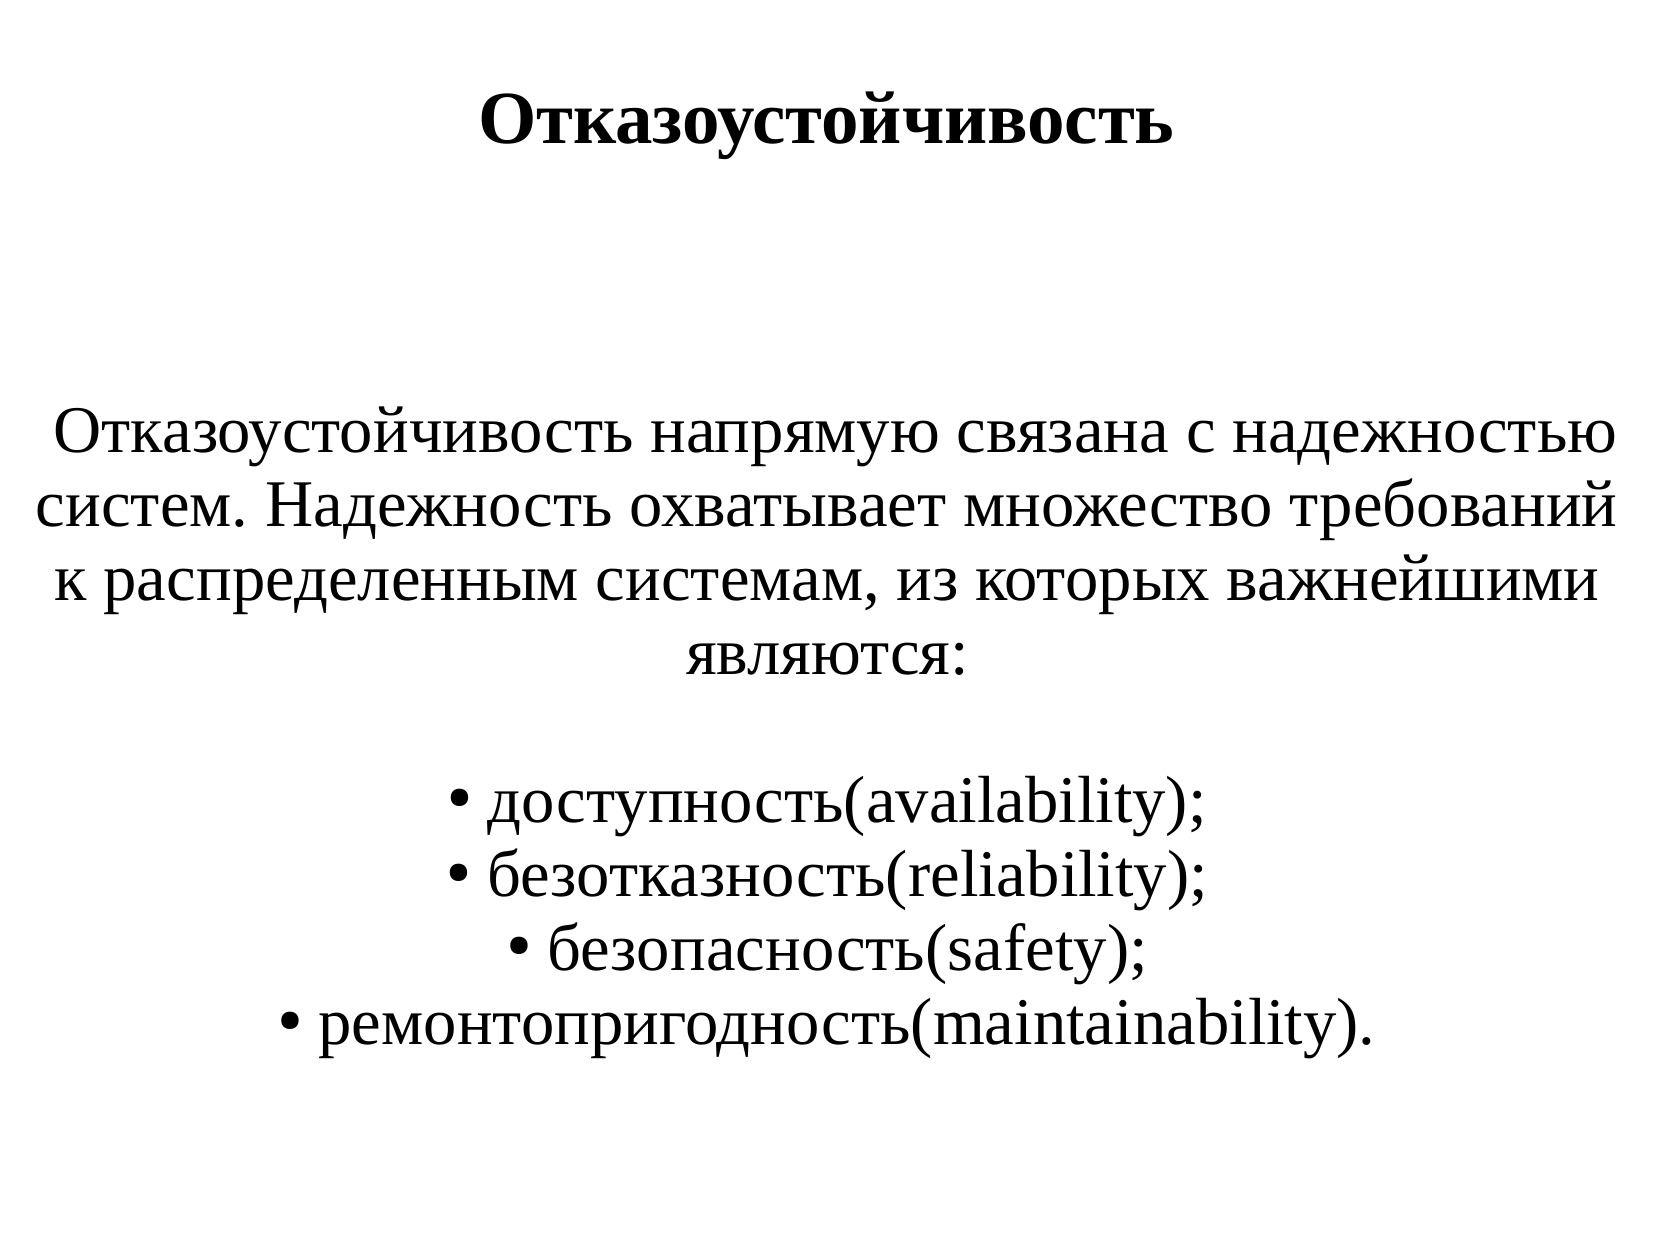

# Отказоустойчивость
 Отказоустойчивость напрямую связана с надежностью систем. Надежность охватывает множество требований к распределенным системам, из которых важнейшими являются:
 доступность(availability);
 безотказность(reliability);
 безопасность(safety);
 ремонтопригодность(maintainability).